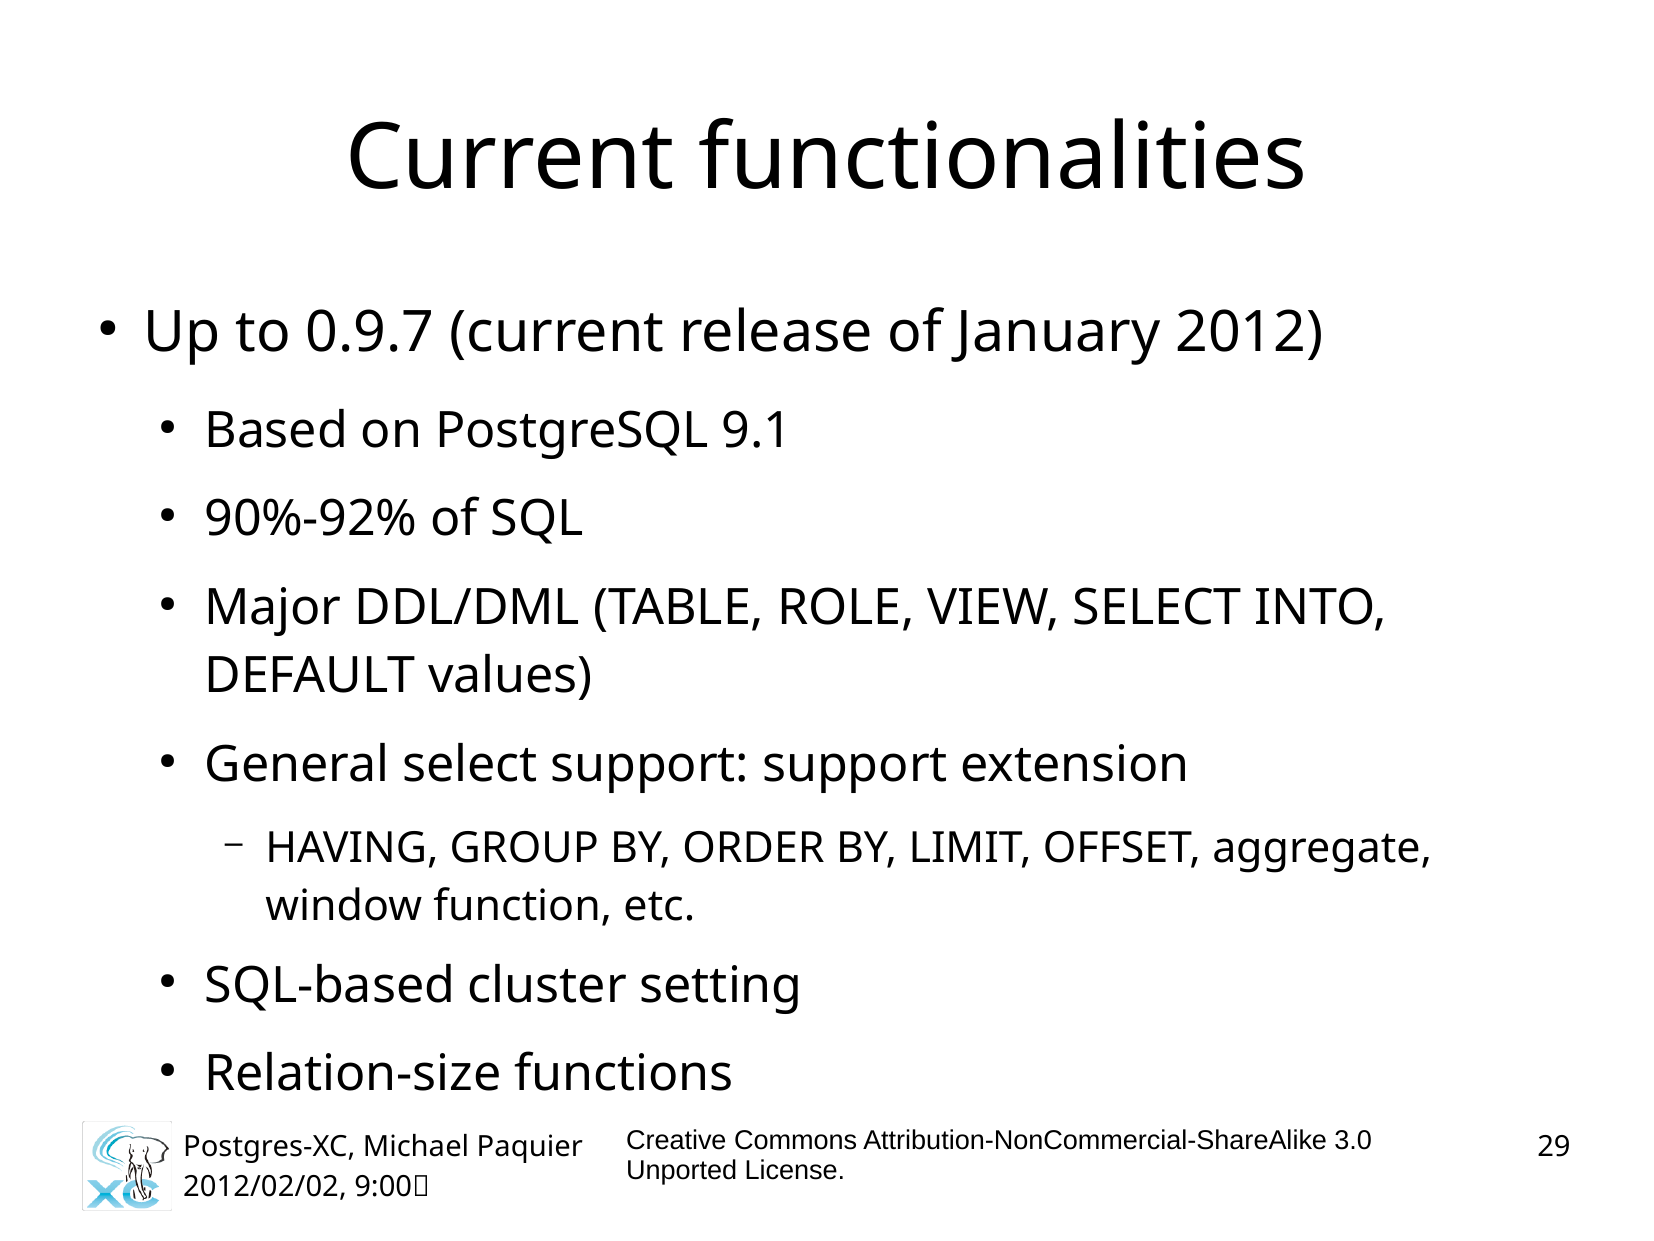

# Current functionalities
Up to 0.9.7 (current release of January 2012)
Based on PostgreSQL 9.1
90%-92% of SQL
Major DDL/DML (TABLE, ROLE, VIEW, SELECT INTO, DEFAULT values)
General select support: support extension
HAVING, GROUP BY, ORDER BY, LIMIT, OFFSET, aggregate, window function, etc.
SQL-based cluster setting
Relation-size functions
29